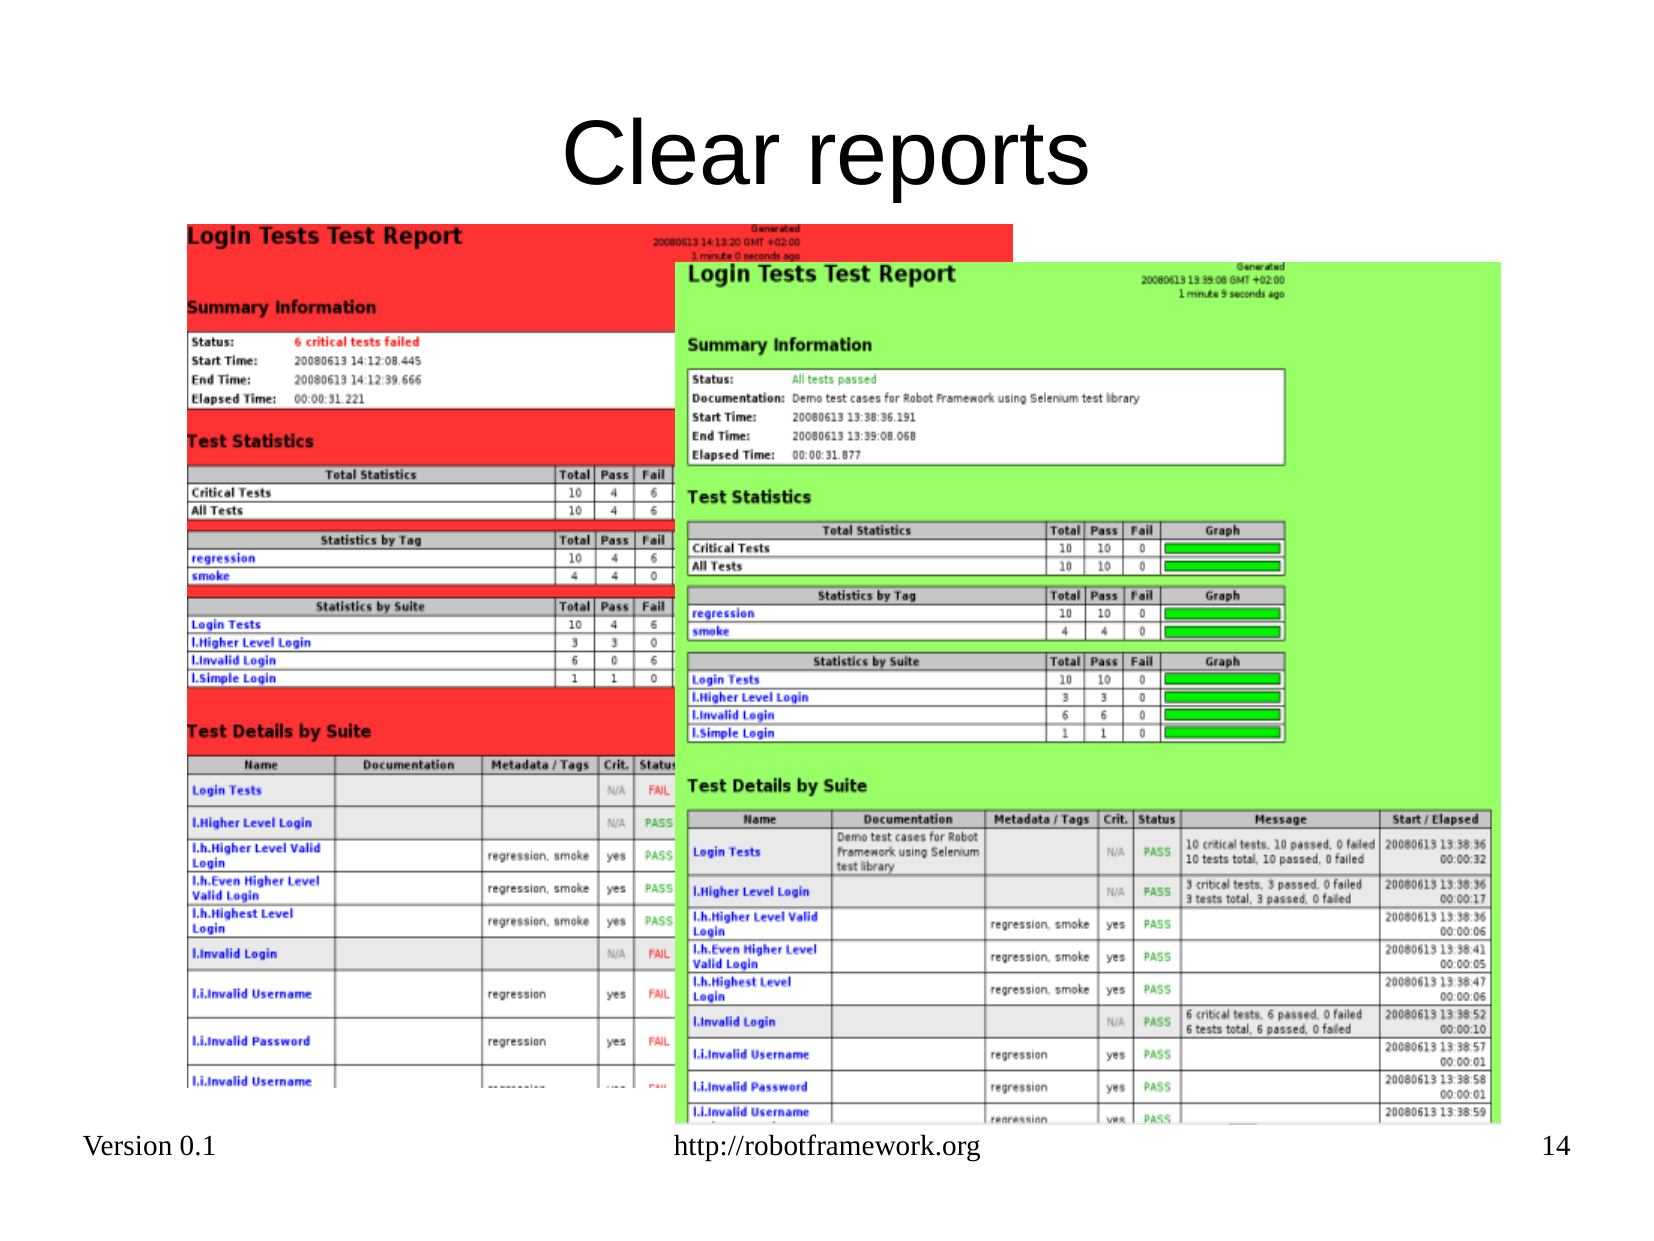

# Clear reports
Version 0.1
http://robotframework.org
14